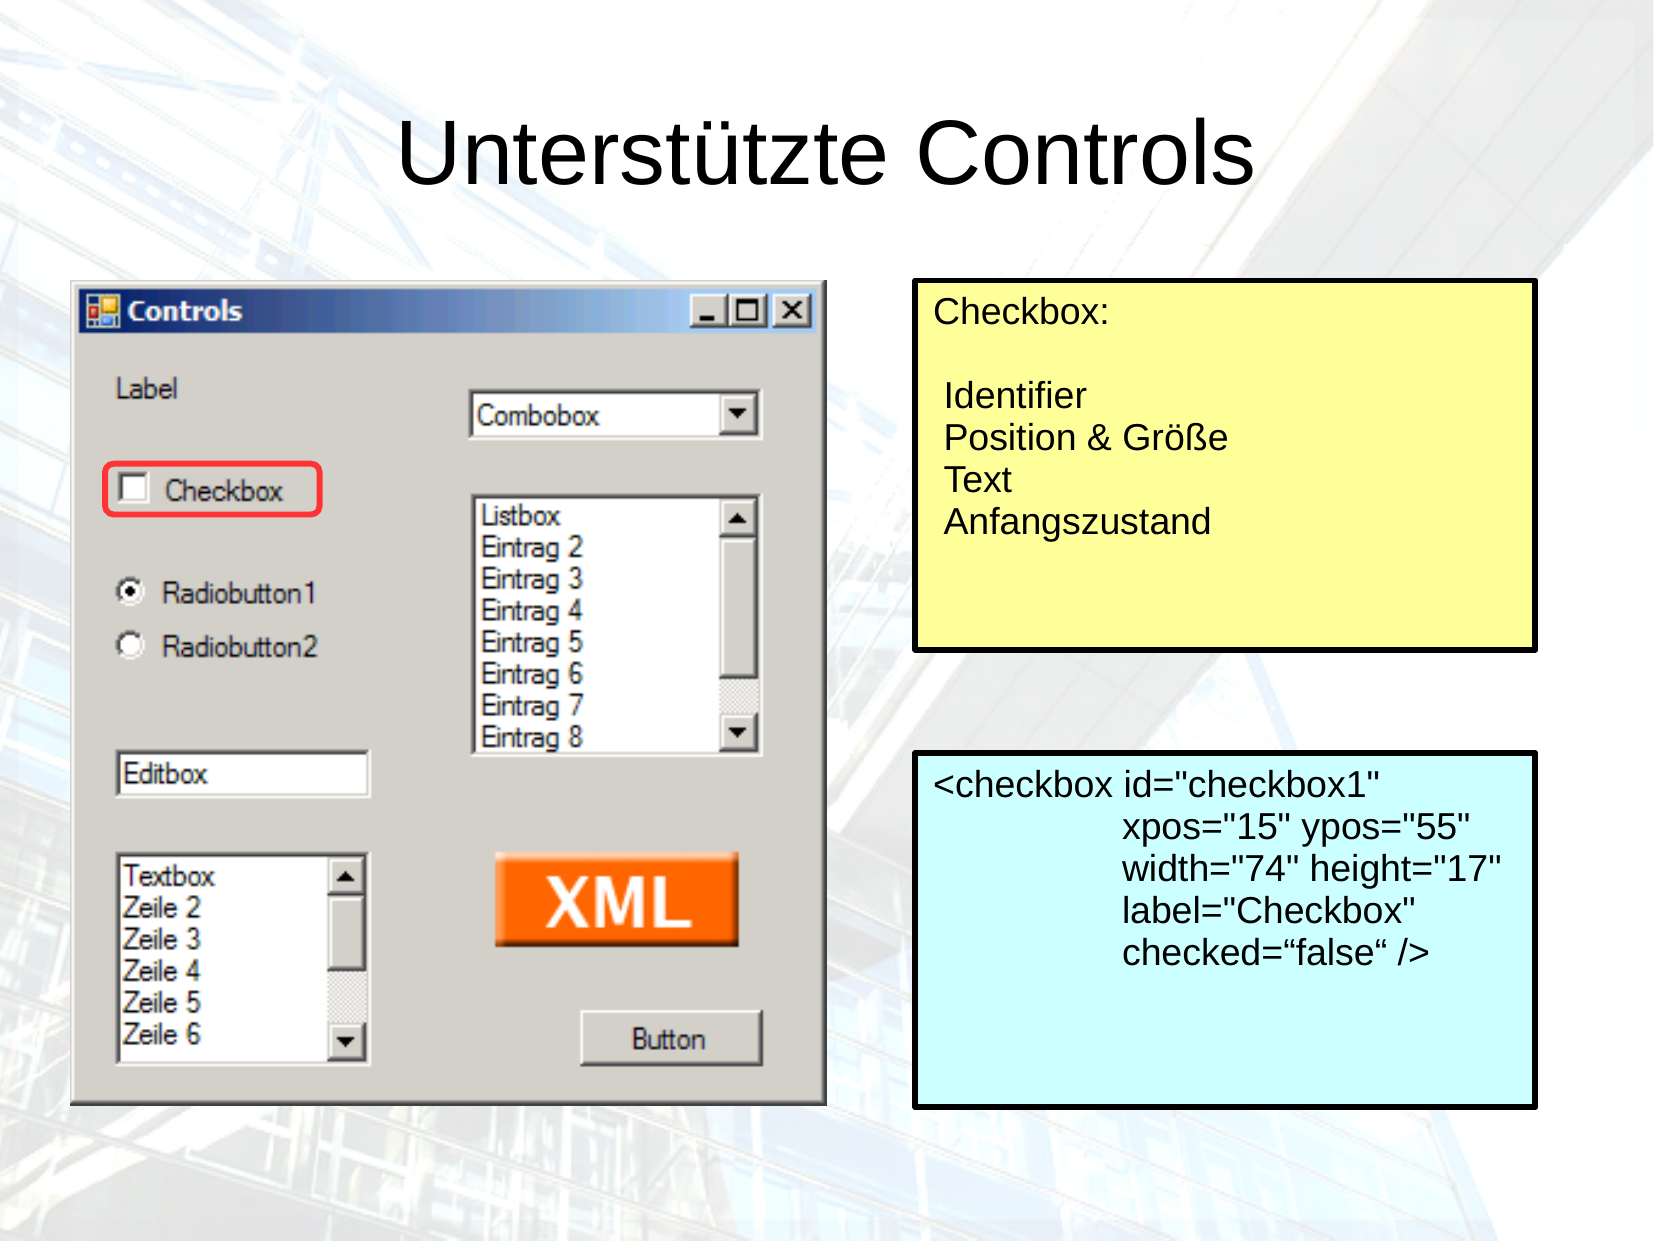

# Unterstützte Controls
Checkbox:
 Identifier
 Position & Größe
 Text
 Anfangszustand
<checkbox id="checkbox1"
 xpos="15" ypos="55"
 width="74" height="17"
 label="Checkbox"
 checked=“false“ />